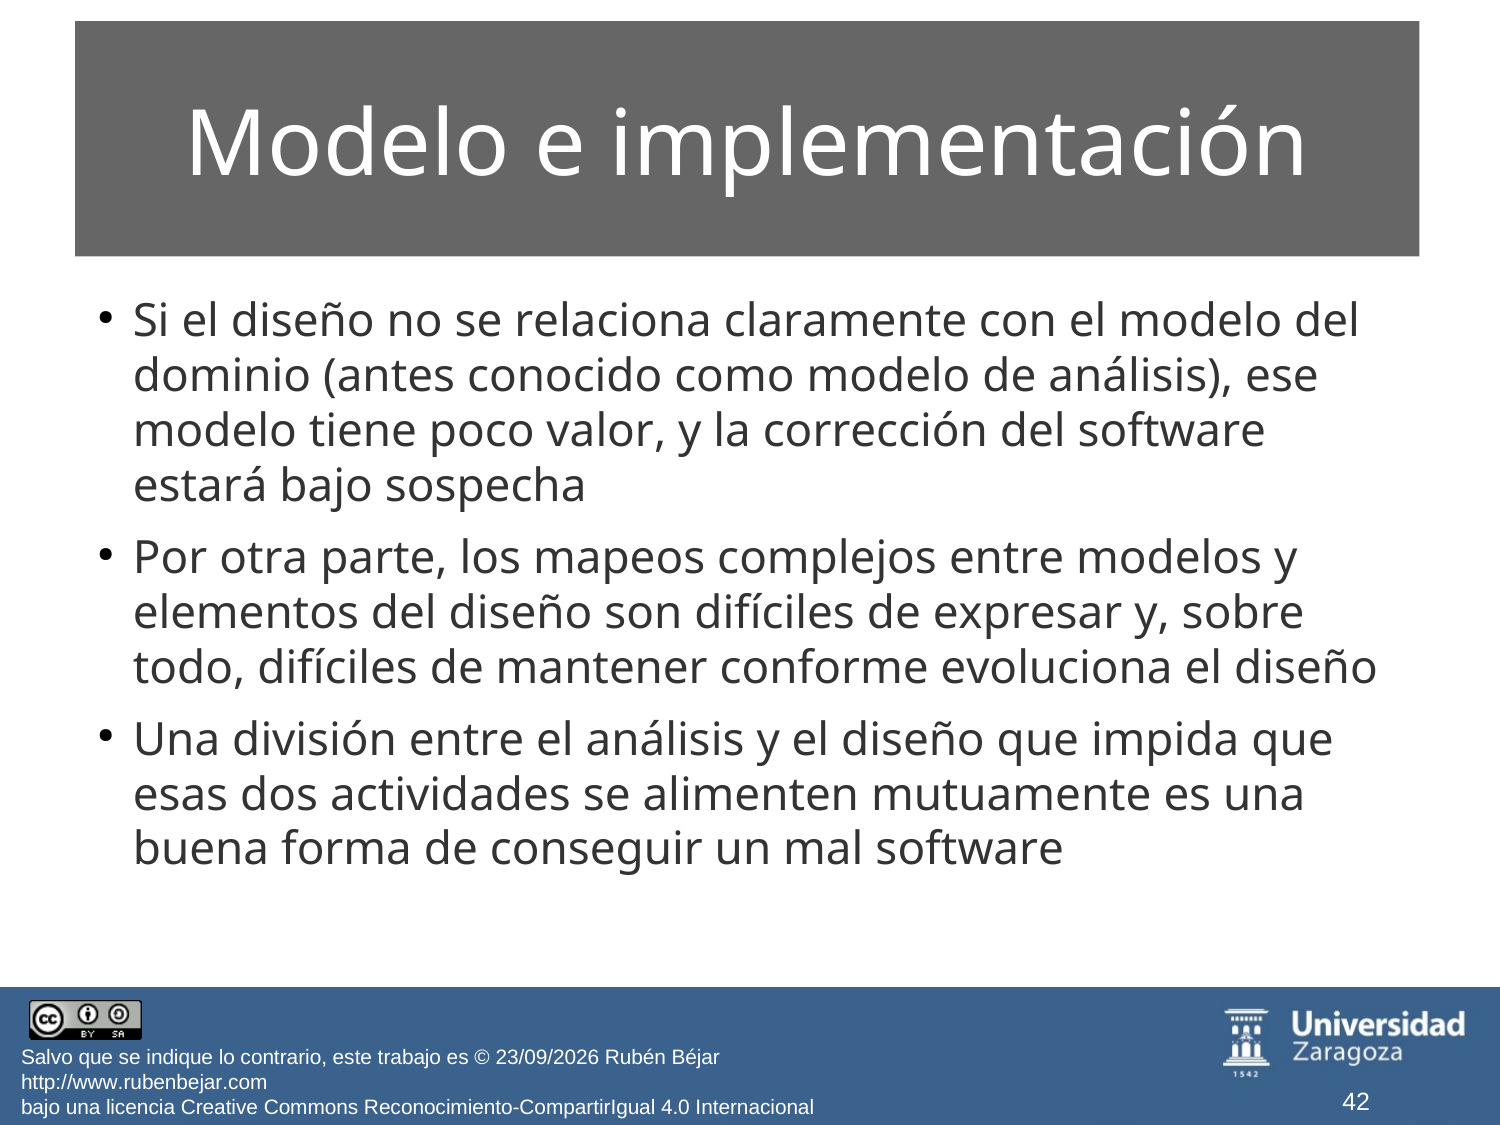

Modelo e implementación
# Si el diseño no se relaciona claramente con el modelo del dominio (antes conocido como modelo de análisis), ese modelo tiene poco valor, y la corrección del software estará bajo sospecha
Por otra parte, los mapeos complejos entre modelos y elementos del diseño son difíciles de expresar y, sobre todo, difíciles de mantener conforme evoluciona el diseño
Una división entre el análisis y el diseño que impida que esas dos actividades se alimenten mutuamente es una buena forma de conseguir un mal software